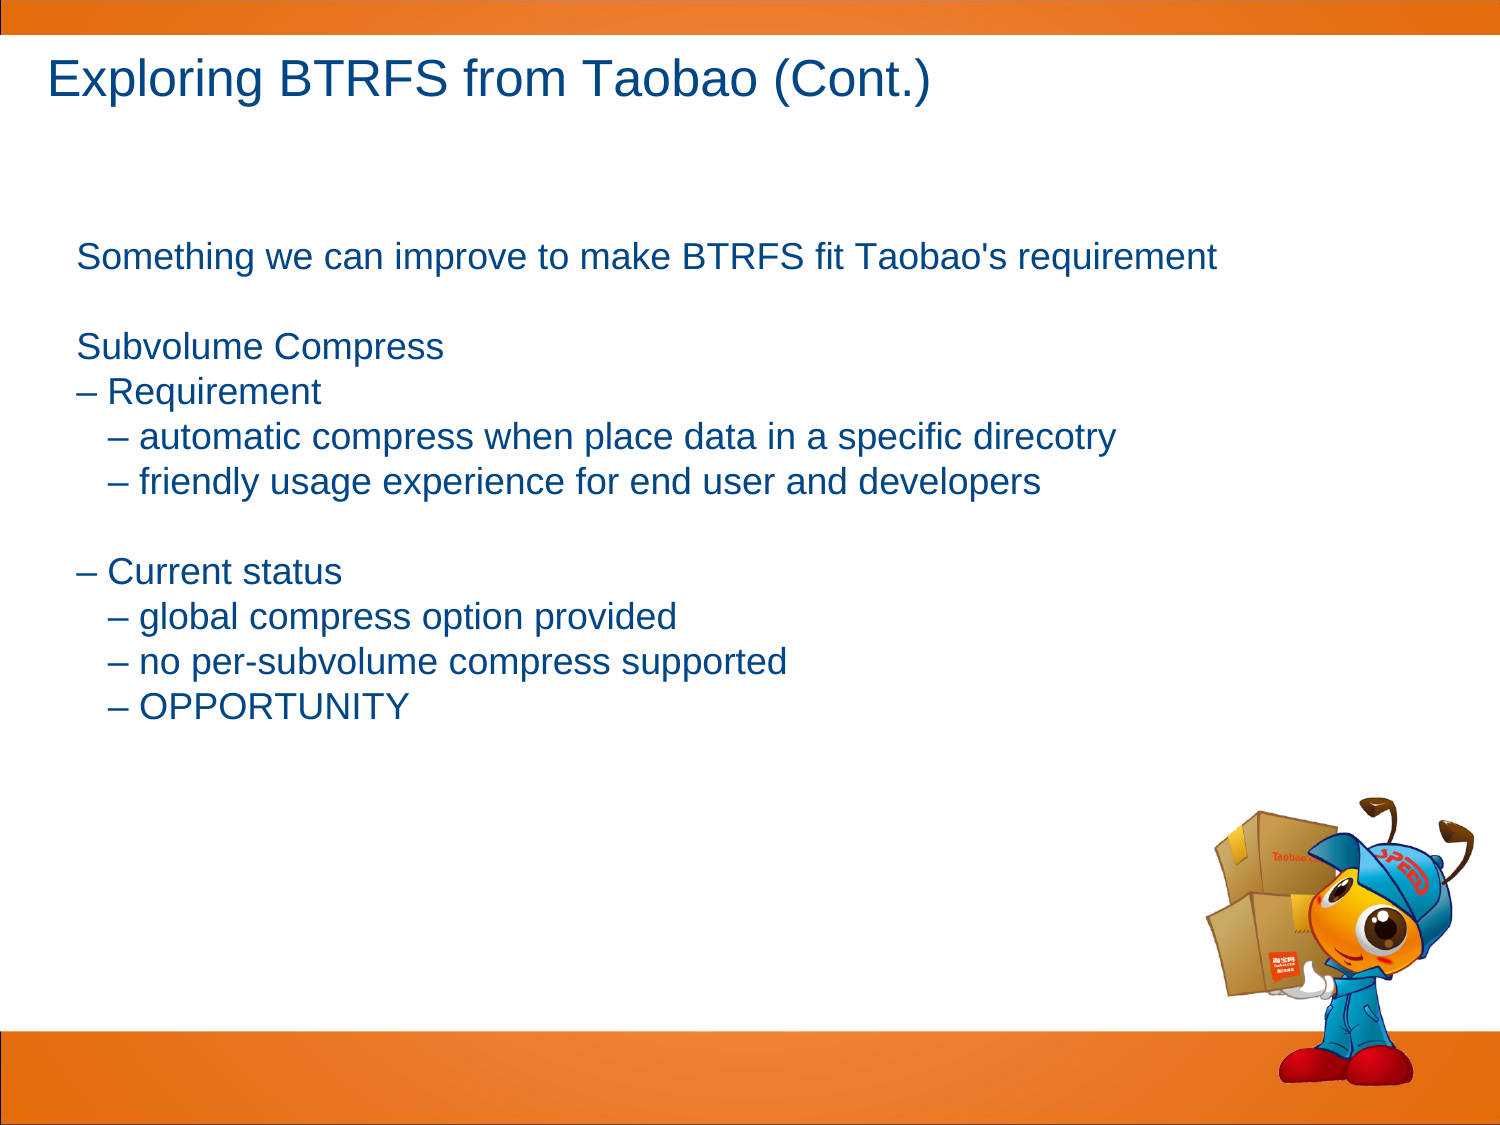

Exploring BTRFS from Taobao (Cont.)
Something we can improve to make BTRFS fit Taobao's requirement
Subvolume Compress
– Requirement
 – automatic compress when place data in a specific direcotry
 – friendly usage experience for end user and developers
– Current status
 – global compress option provided
 – no per-subvolume compress supported
 – OPPORTUNITY